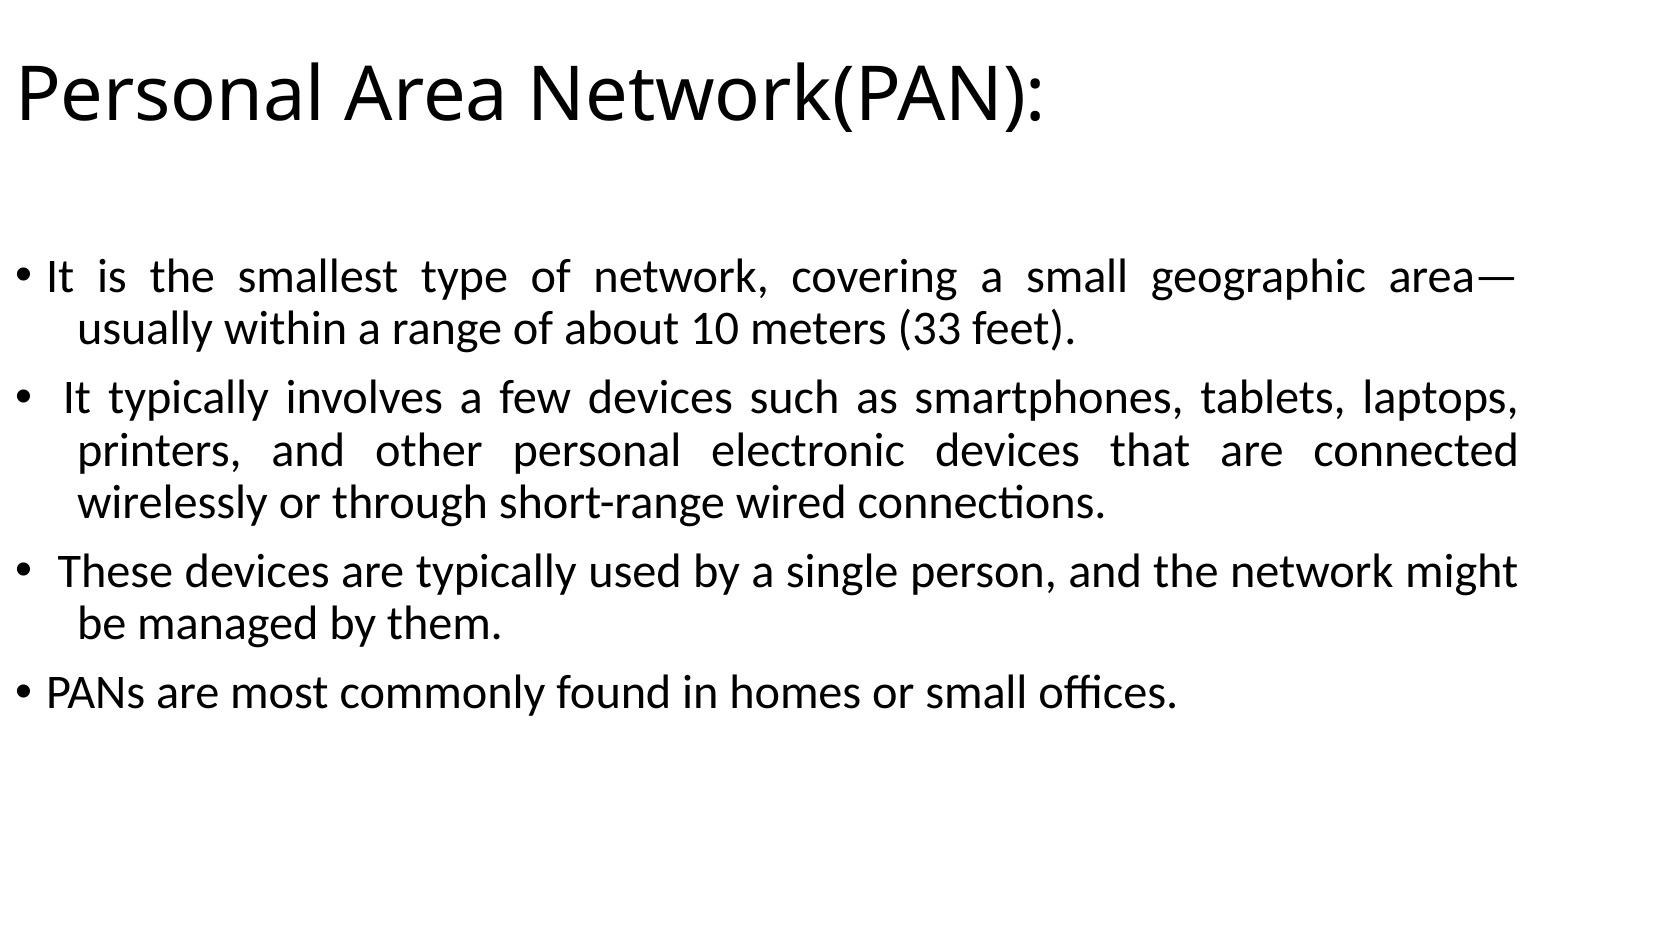

# Personal Area Network(PAN):
It is the smallest type of network, covering a small geographic area—usually within a range of about 10 meters (33 feet).
 It typically involves a few devices such as smartphones, tablets, laptops, printers, and other personal electronic devices that are connected wirelessly or through short-range wired connections.
 These devices are typically used by a single person, and the network might be managed by them.
PANs are most commonly found in homes or small offices.